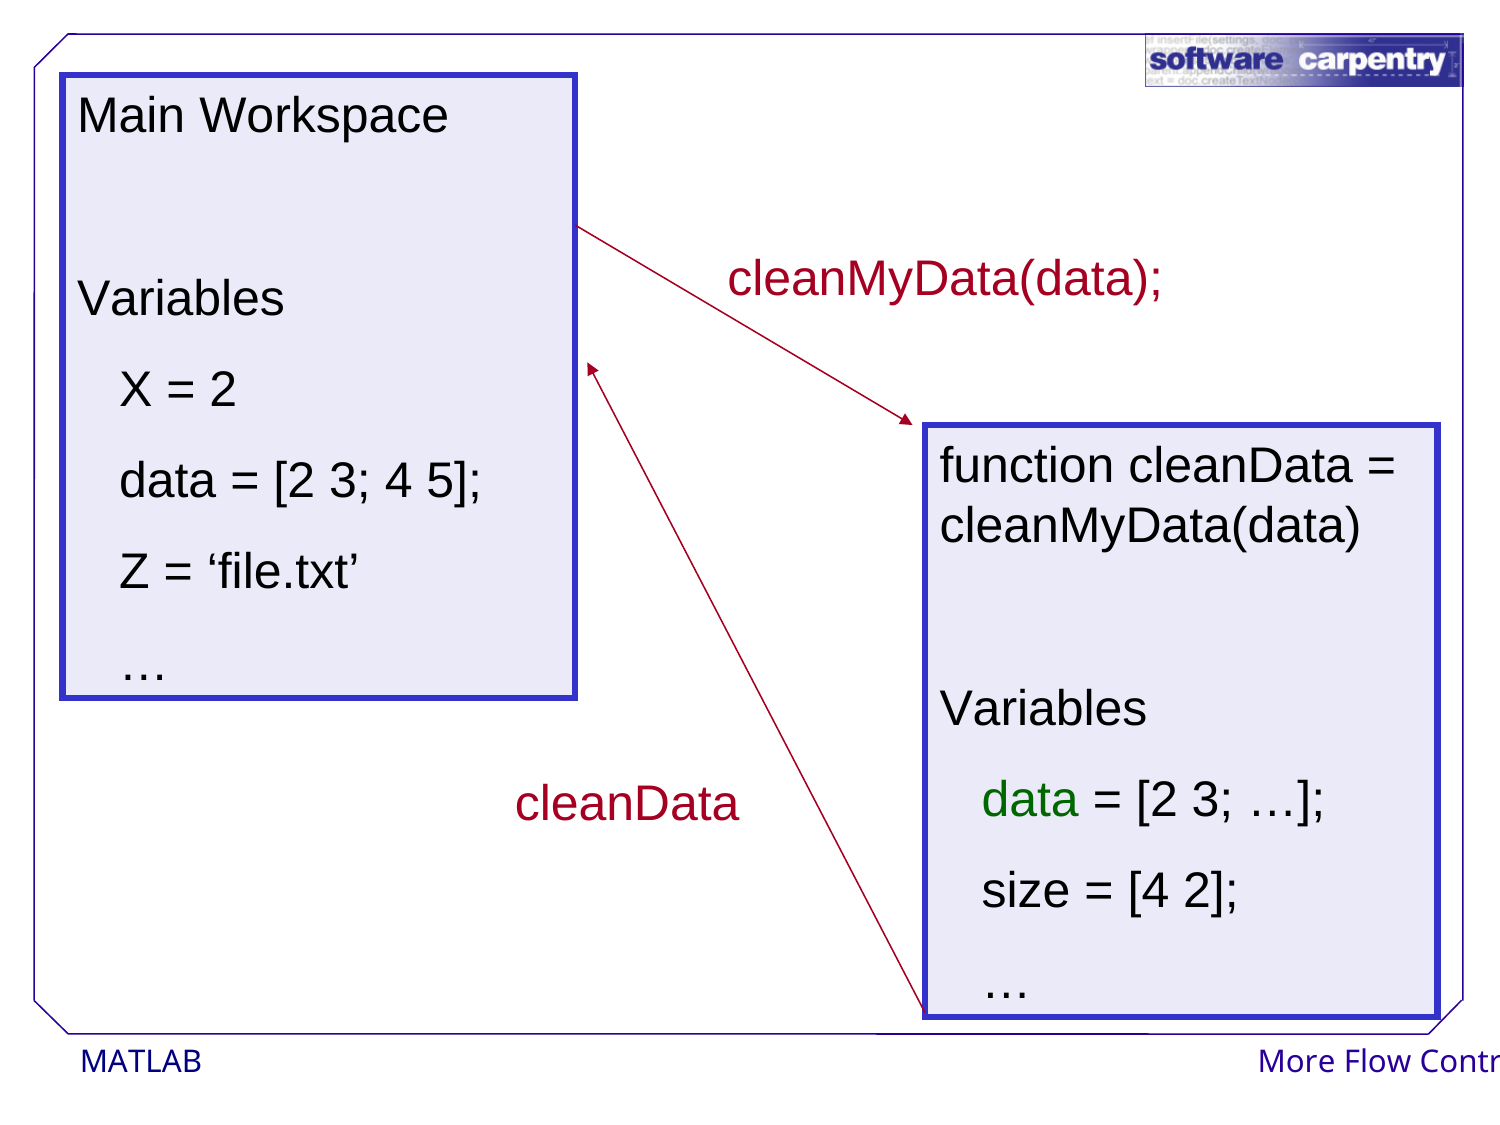

Main Workspace
Variables
 X = 2
 data = [2 3; 4 5];
 Z = ‘file.txt’
 …
cleanMyData(data);
function cleanData = cleanMyData(data)
Variables
 data = [2 3; …];
 size = [4 2];
 …
cleanData